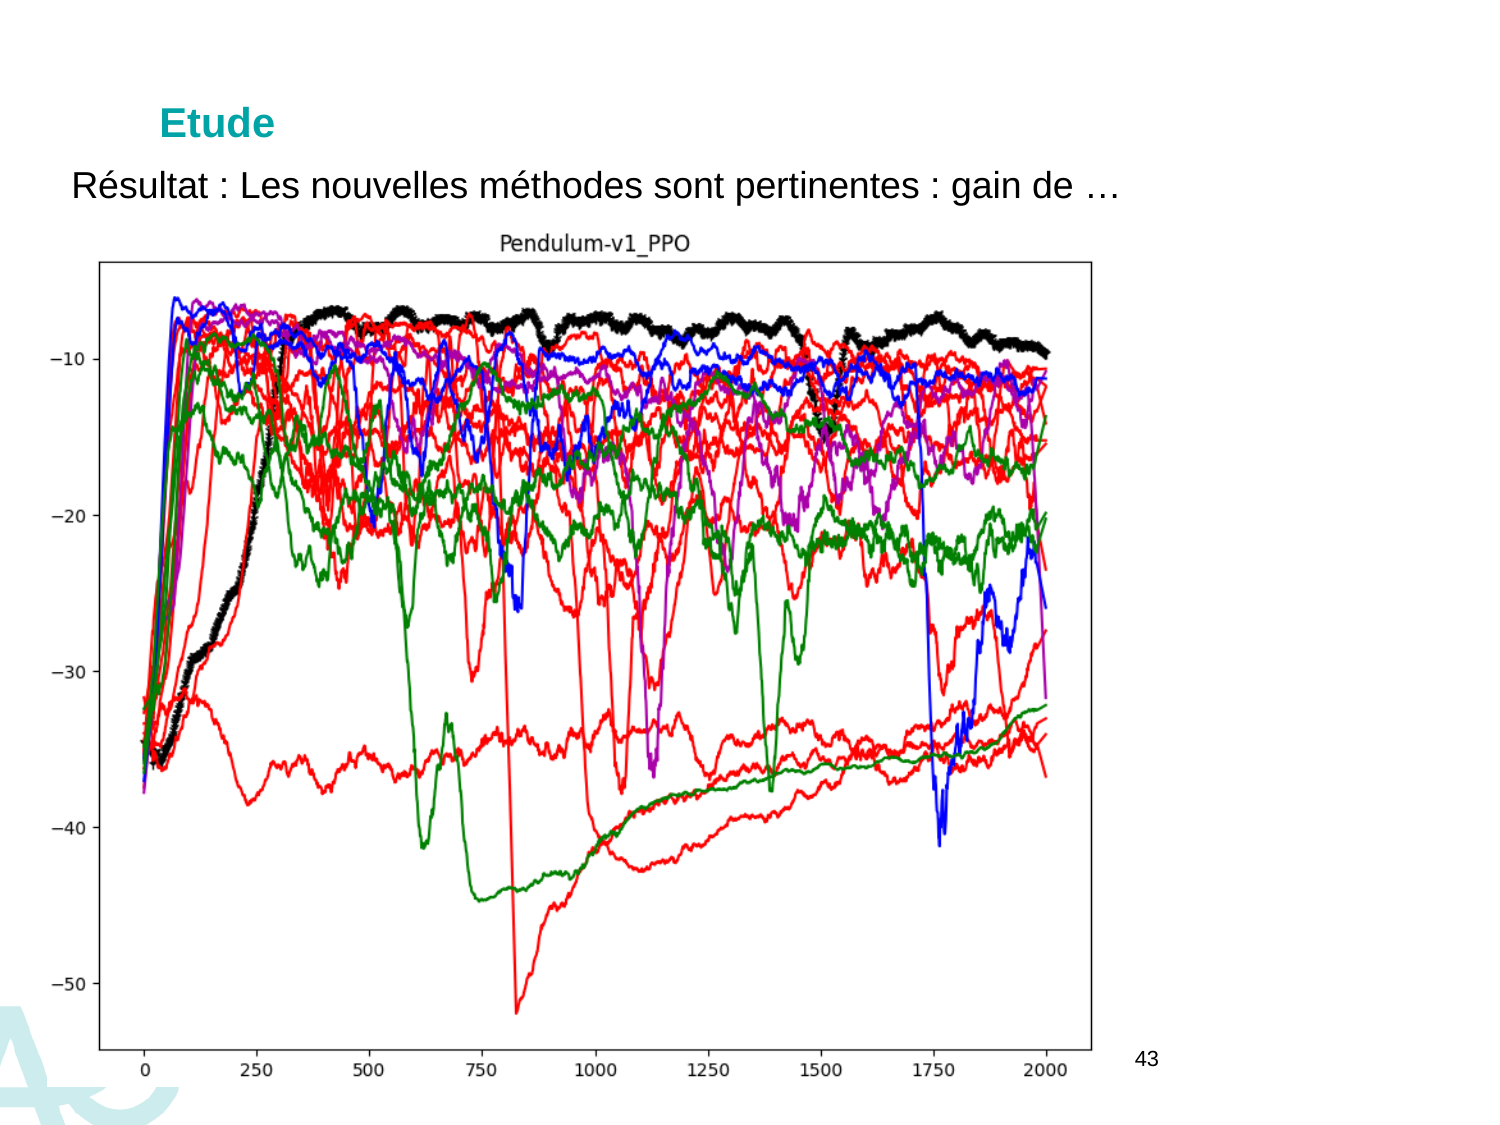

Etude
Résultat : Les nouvelles méthodes sont pertinentes : gain de …